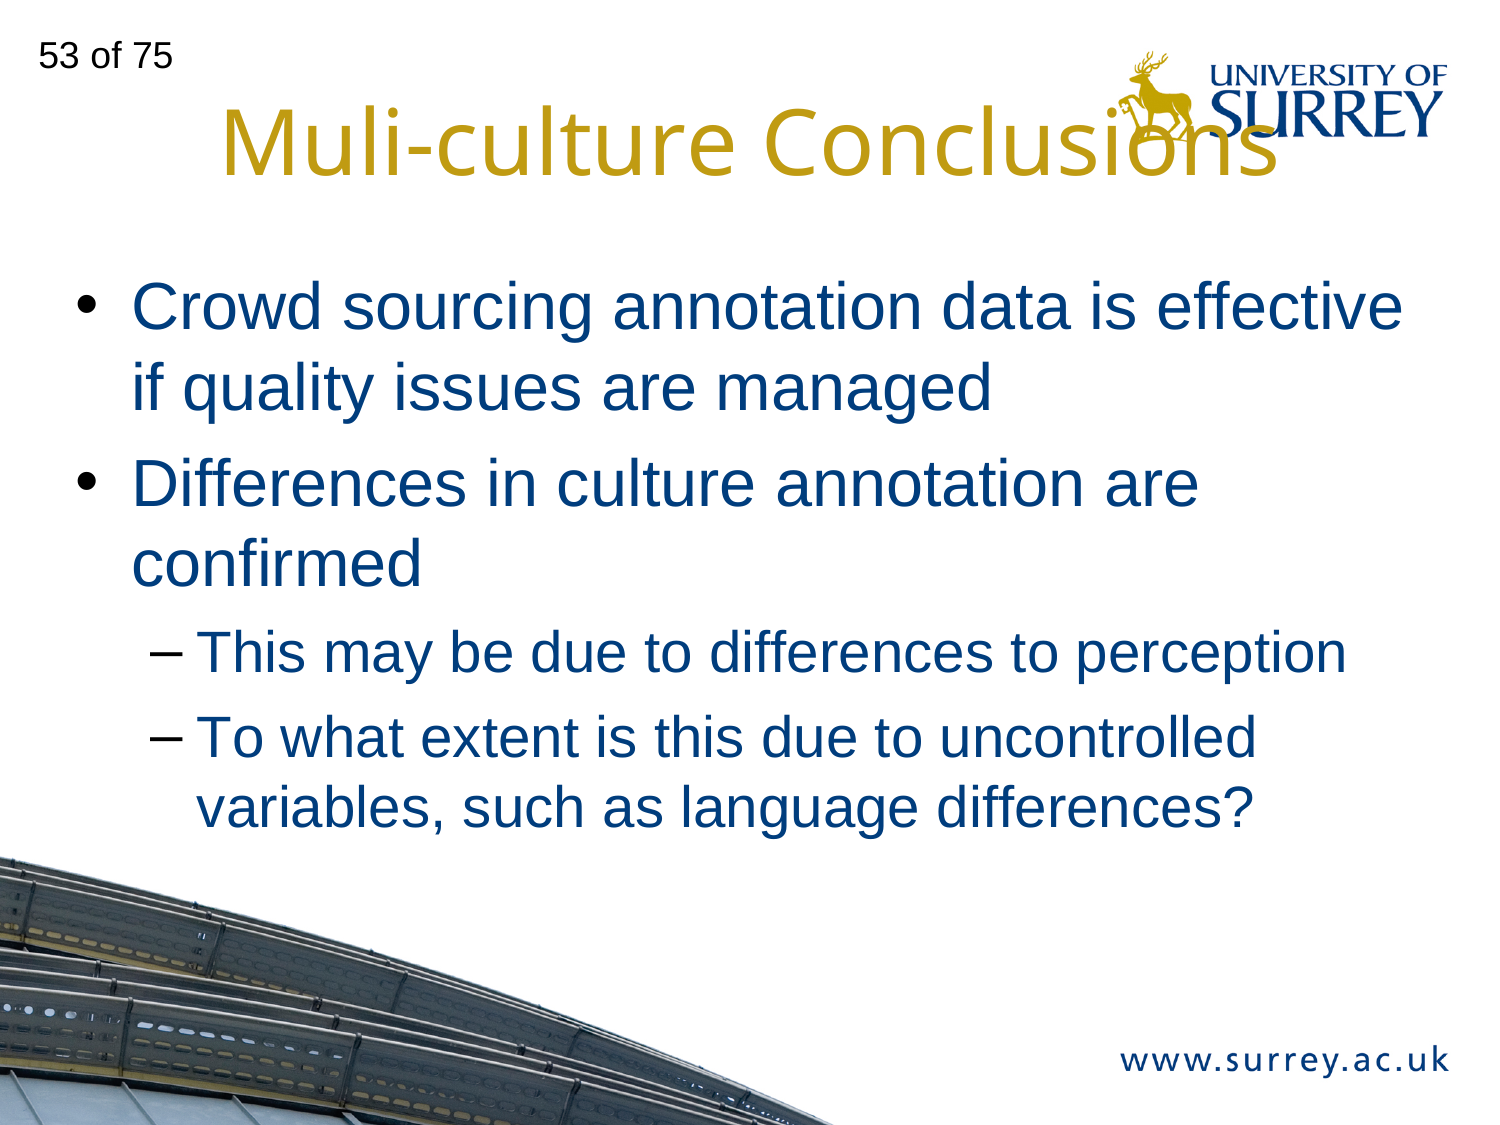

# Muli-culture Conclusions
Crowd sourcing annotation data is effective if quality issues are managed
Differences in culture annotation are confirmed
This may be due to differences to perception
To what extent is this due to uncontrolled variables, such as language differences?